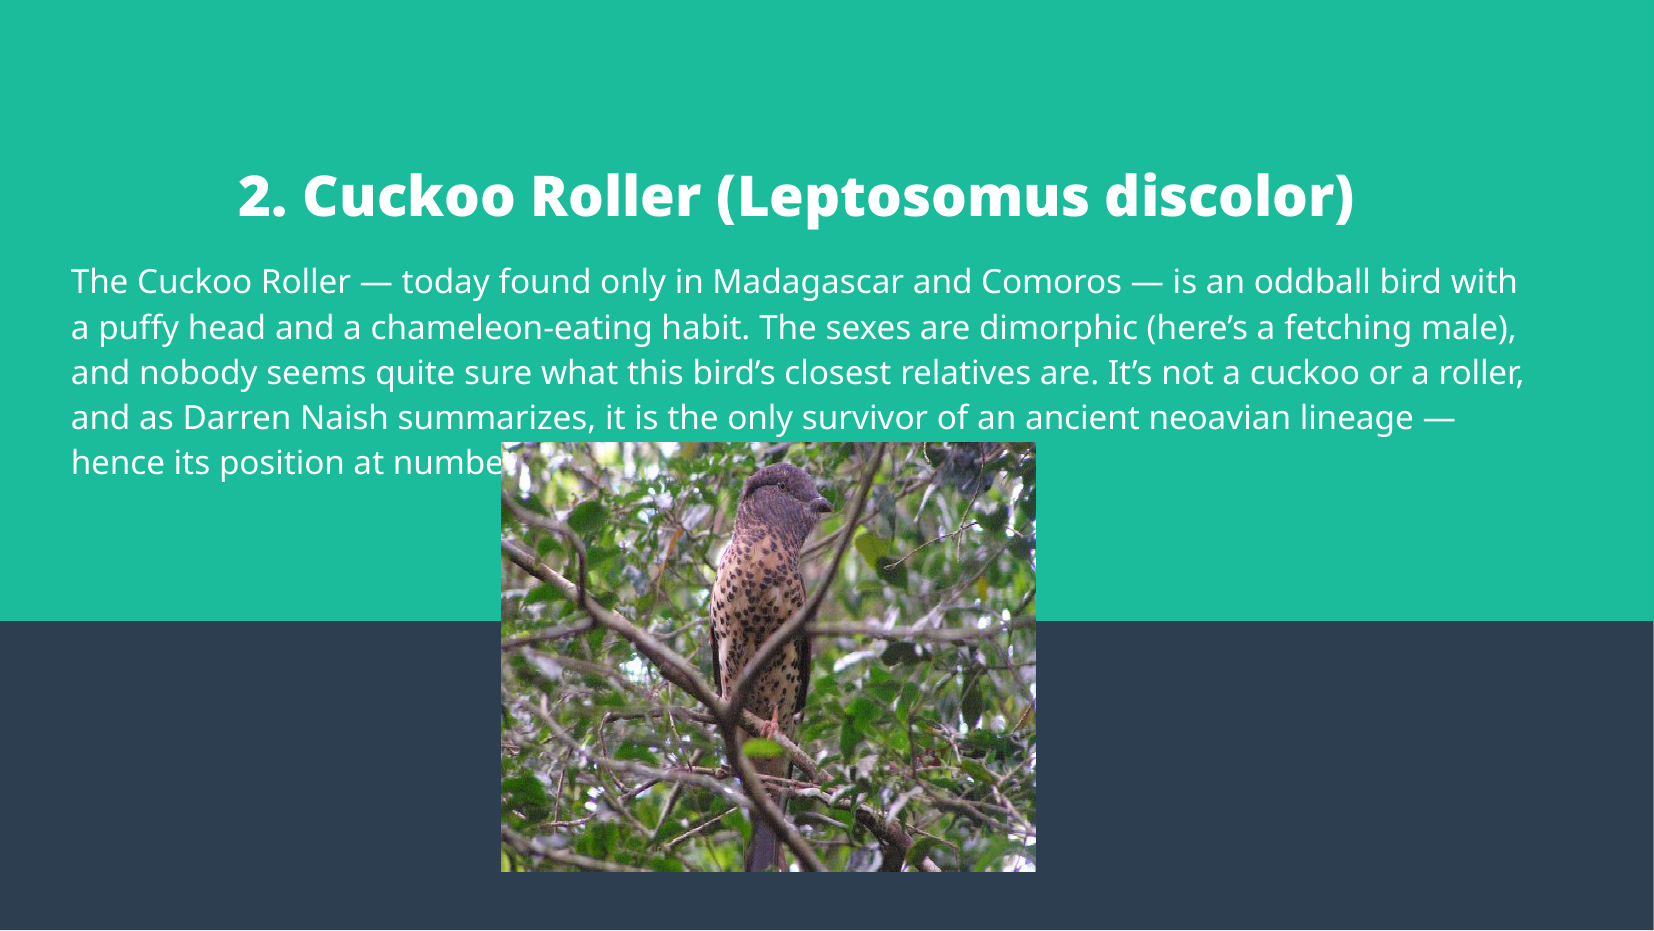

# 2. Cuckoo Roller (Leptosomus discolor)
The Cuckoo Roller — today found only in Madagascar and Comoros — is an oddball bird with a puffy head and a chameleon-eating habit. The sexes are dimorphic (here’s a fetching male), and nobody seems quite sure what this bird’s closest relatives are. It’s not a cuckoo or a roller, and as Darren Naish summarizes, it is the only survivor of an ancient neoavian lineage — hence its position at number two on this list.